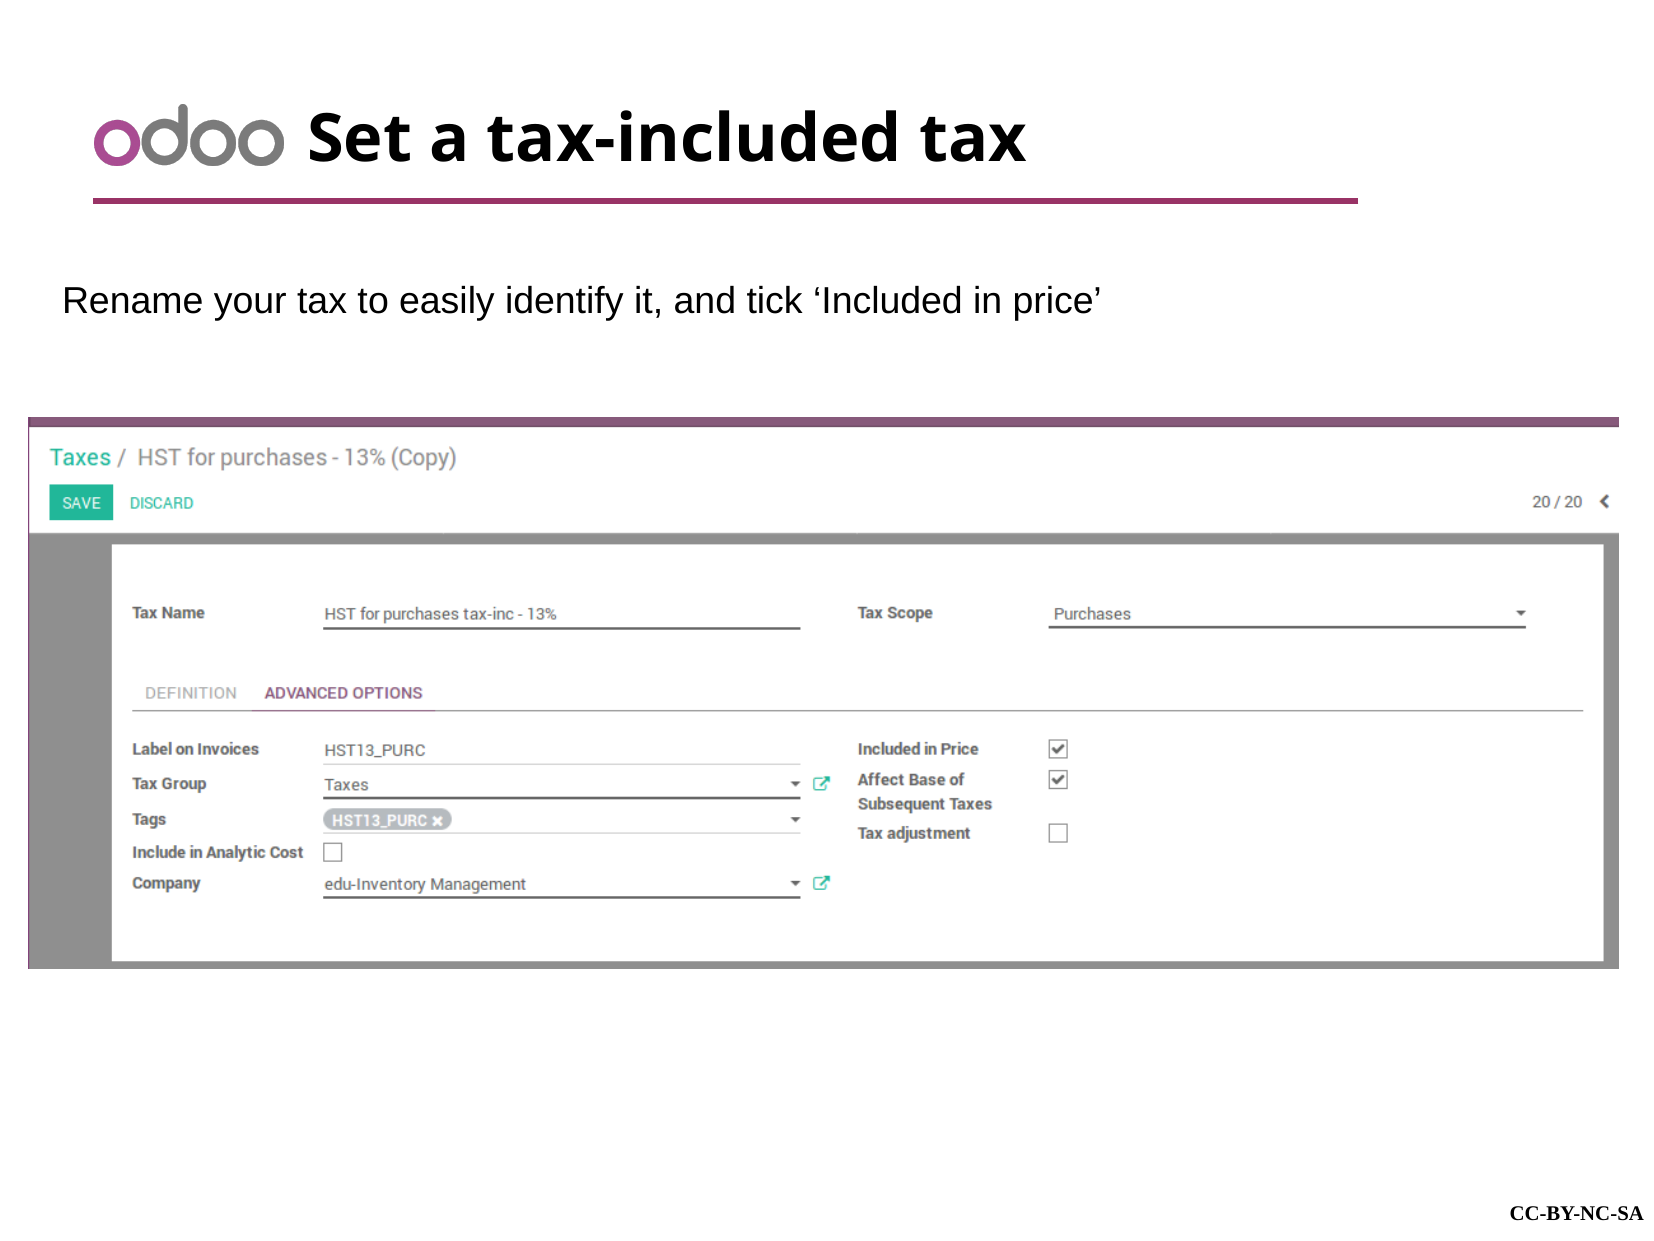

# Set a tax-included tax
Rename your tax to easily identify it, and tick ‘Included in price’